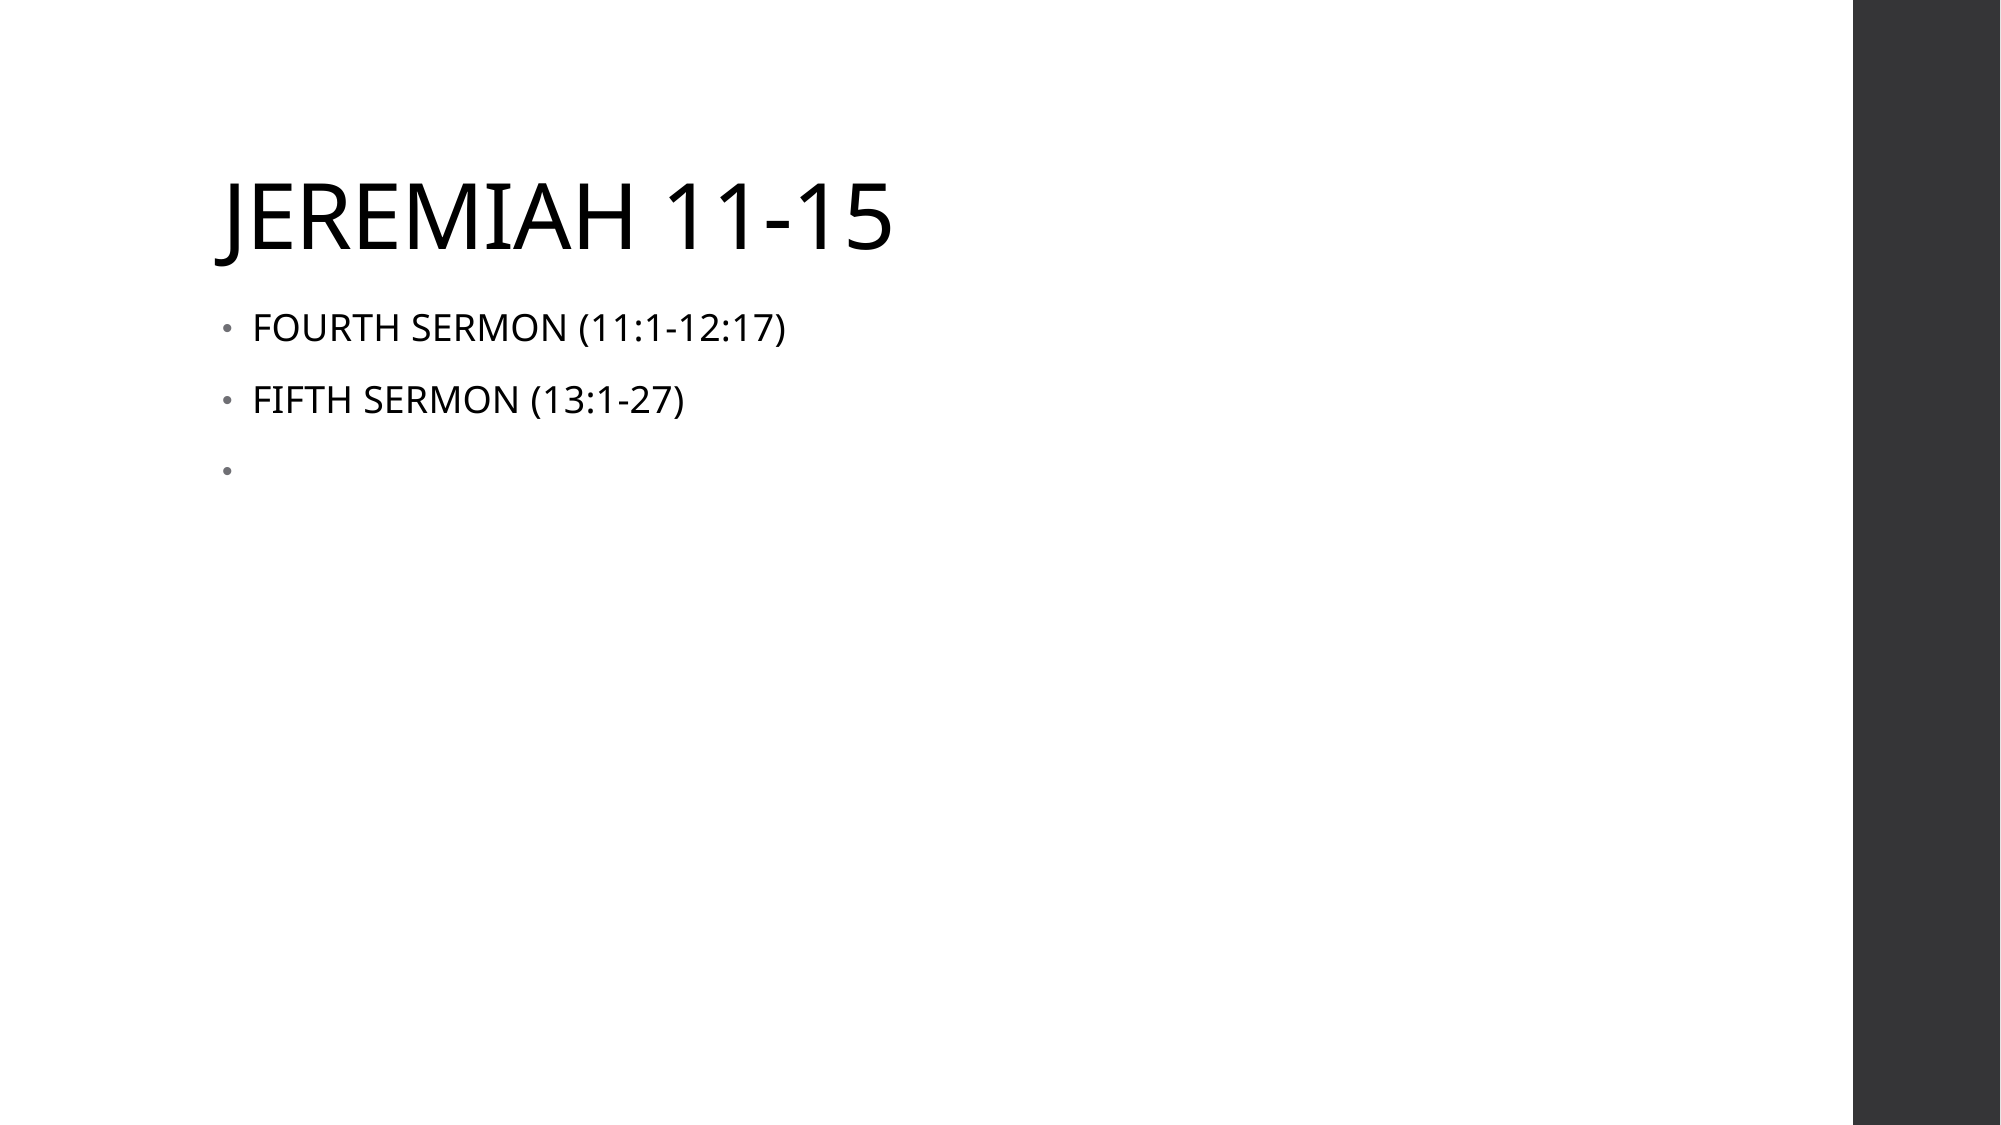

# JEREMIAH 11-15
FOURTH SERMON (11:1-12:17)
FIFTH SERMON (13:1-27)